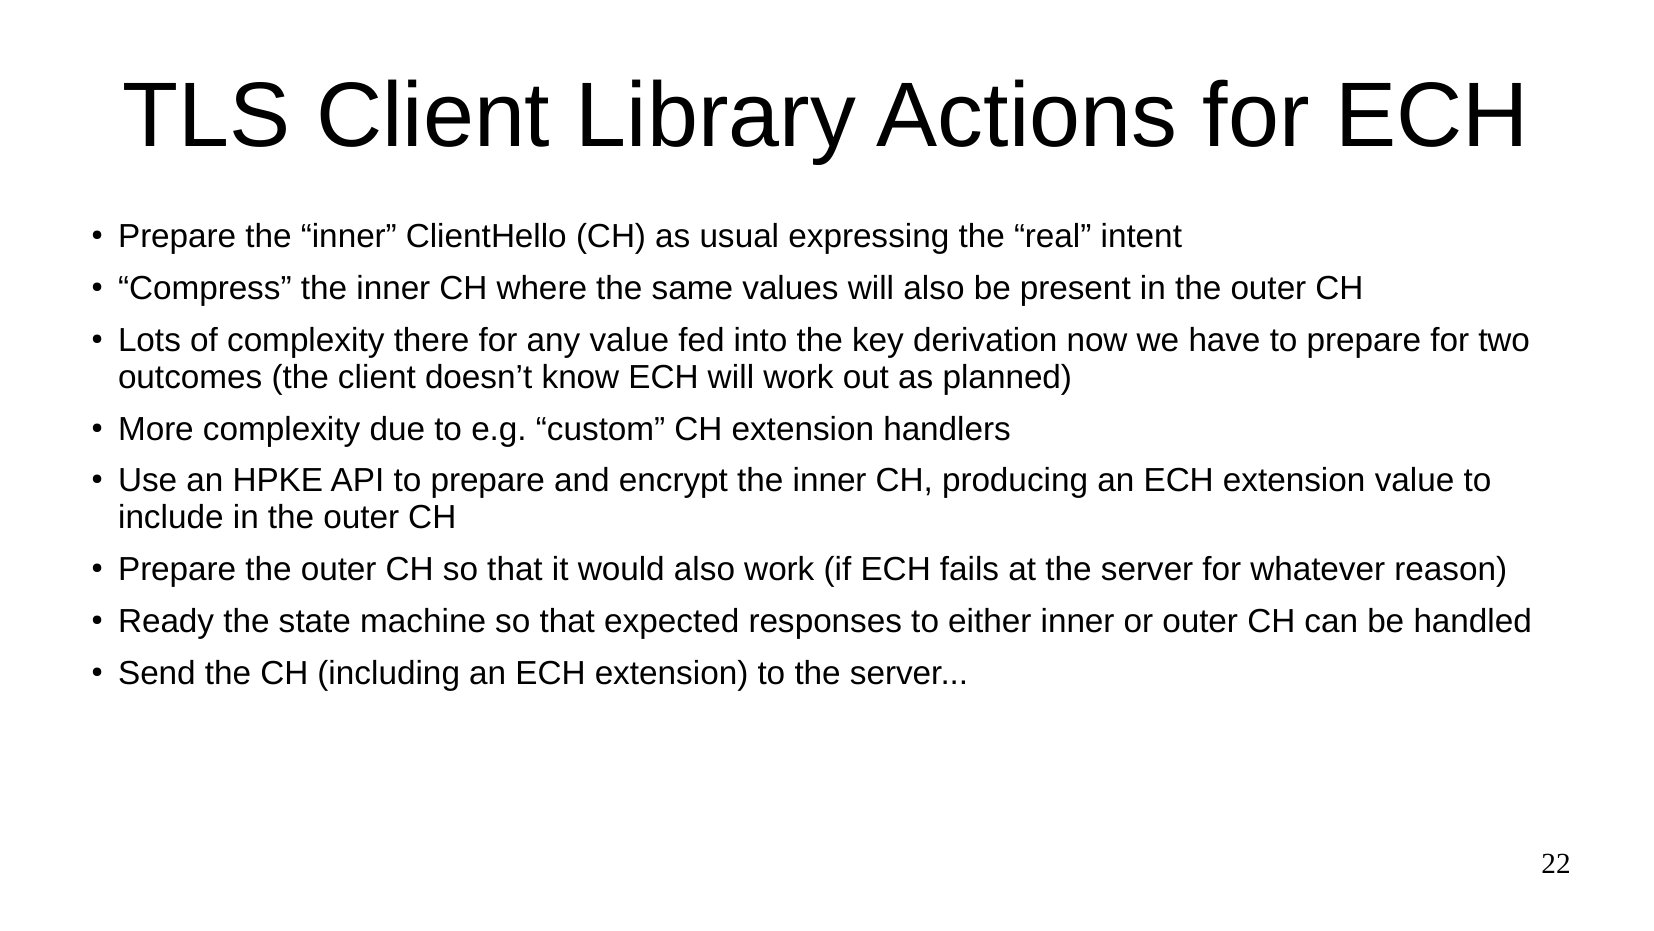

# TLS Client Library Actions for ECH
Prepare the “inner” ClientHello (CH) as usual expressing the “real” intent
“Compress” the inner CH where the same values will also be present in the outer CH
Lots of complexity there for any value fed into the key derivation now we have to prepare for two outcomes (the client doesn’t know ECH will work out as planned)
More complexity due to e.g. “custom” CH extension handlers
Use an HPKE API to prepare and encrypt the inner CH, producing an ECH extension value to include in the outer CH
Prepare the outer CH so that it would also work (if ECH fails at the server for whatever reason)
Ready the state machine so that expected responses to either inner or outer CH can be handled
Send the CH (including an ECH extension) to the server...
22